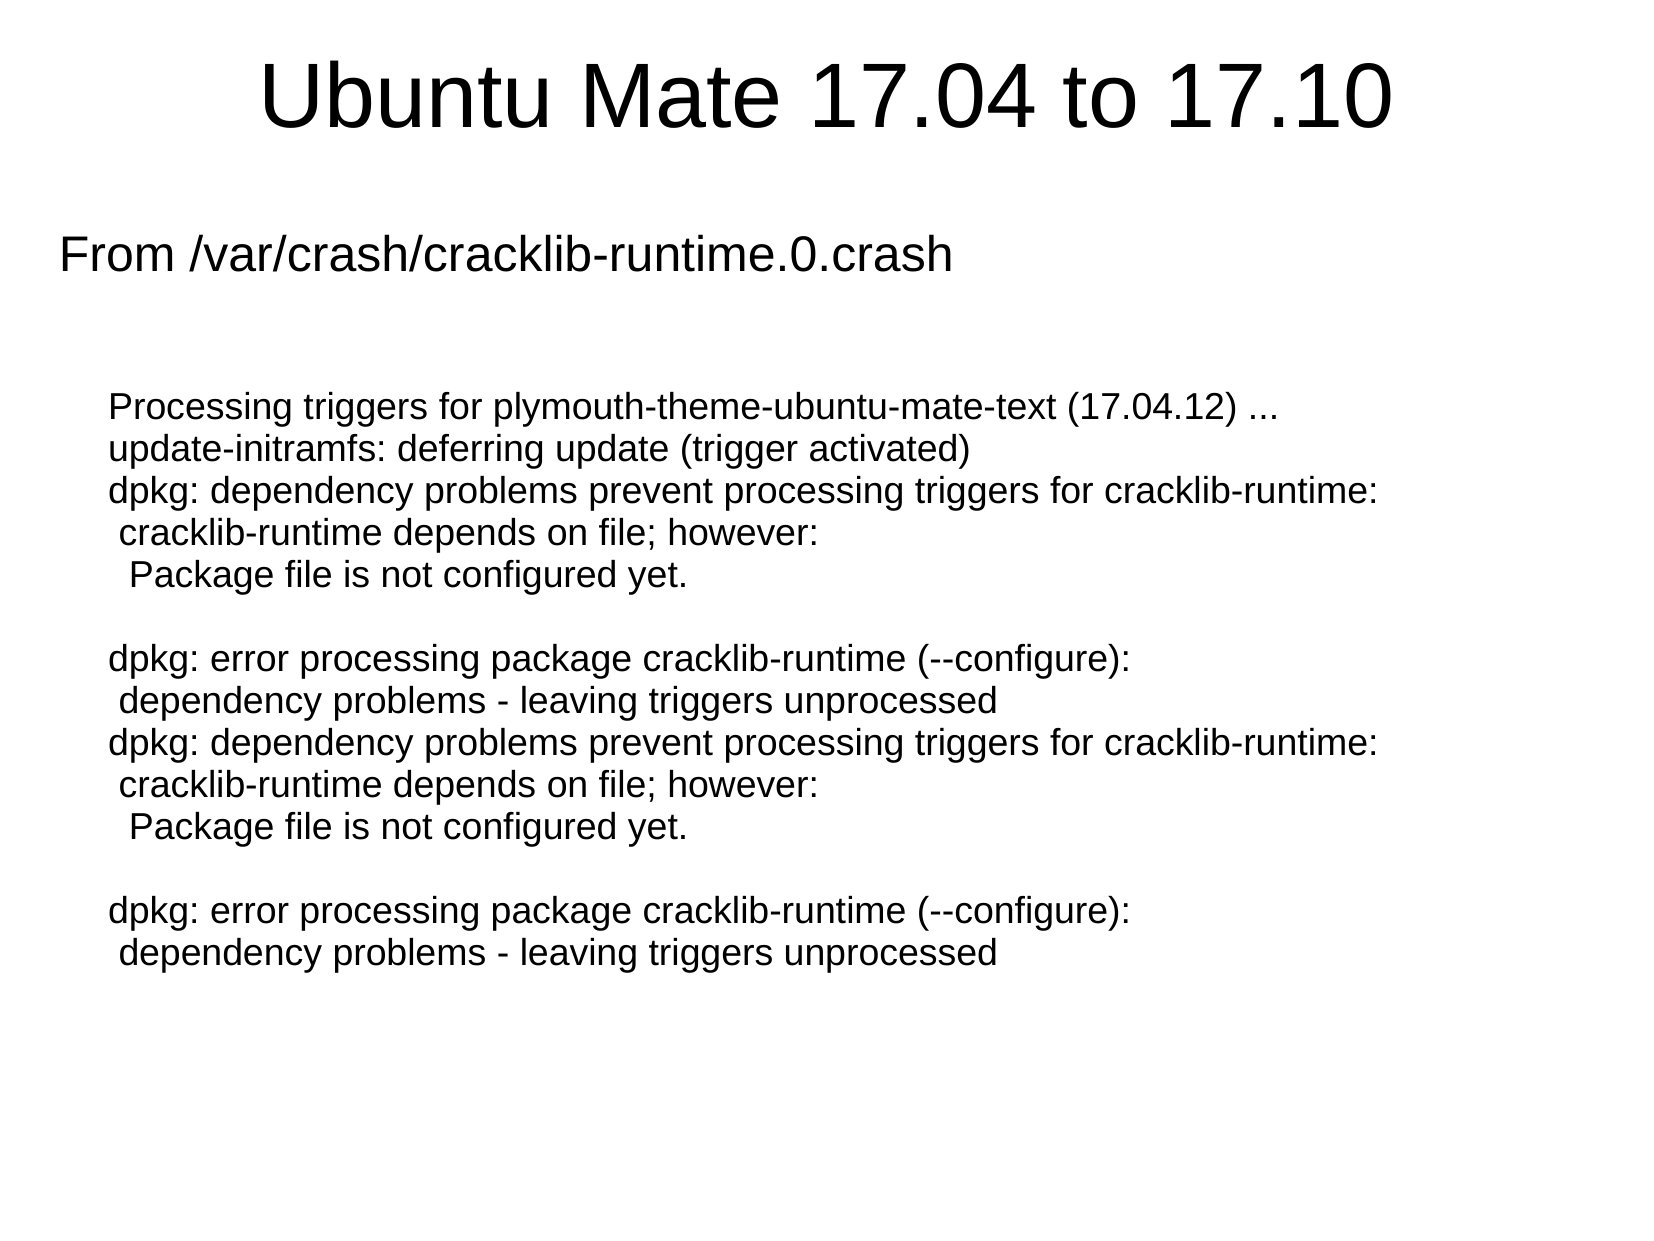

# Ubuntu Mate 17.04 to 17.10
From /var/crash/cracklib-runtime.0.crash
 Processing triggers for plymouth-theme-ubuntu-mate-text (17.04.12) ...
 update-initramfs: deferring update (trigger activated)
 dpkg: dependency problems prevent processing triggers for cracklib-runtime:
 cracklib-runtime depends on file; however:
 Package file is not configured yet.
 dpkg: error processing package cracklib-runtime (--configure):
 dependency problems - leaving triggers unprocessed
 dpkg: dependency problems prevent processing triggers for cracklib-runtime:
 cracklib-runtime depends on file; however:
 Package file is not configured yet.
 dpkg: error processing package cracklib-runtime (--configure):
 dependency problems - leaving triggers unprocessed